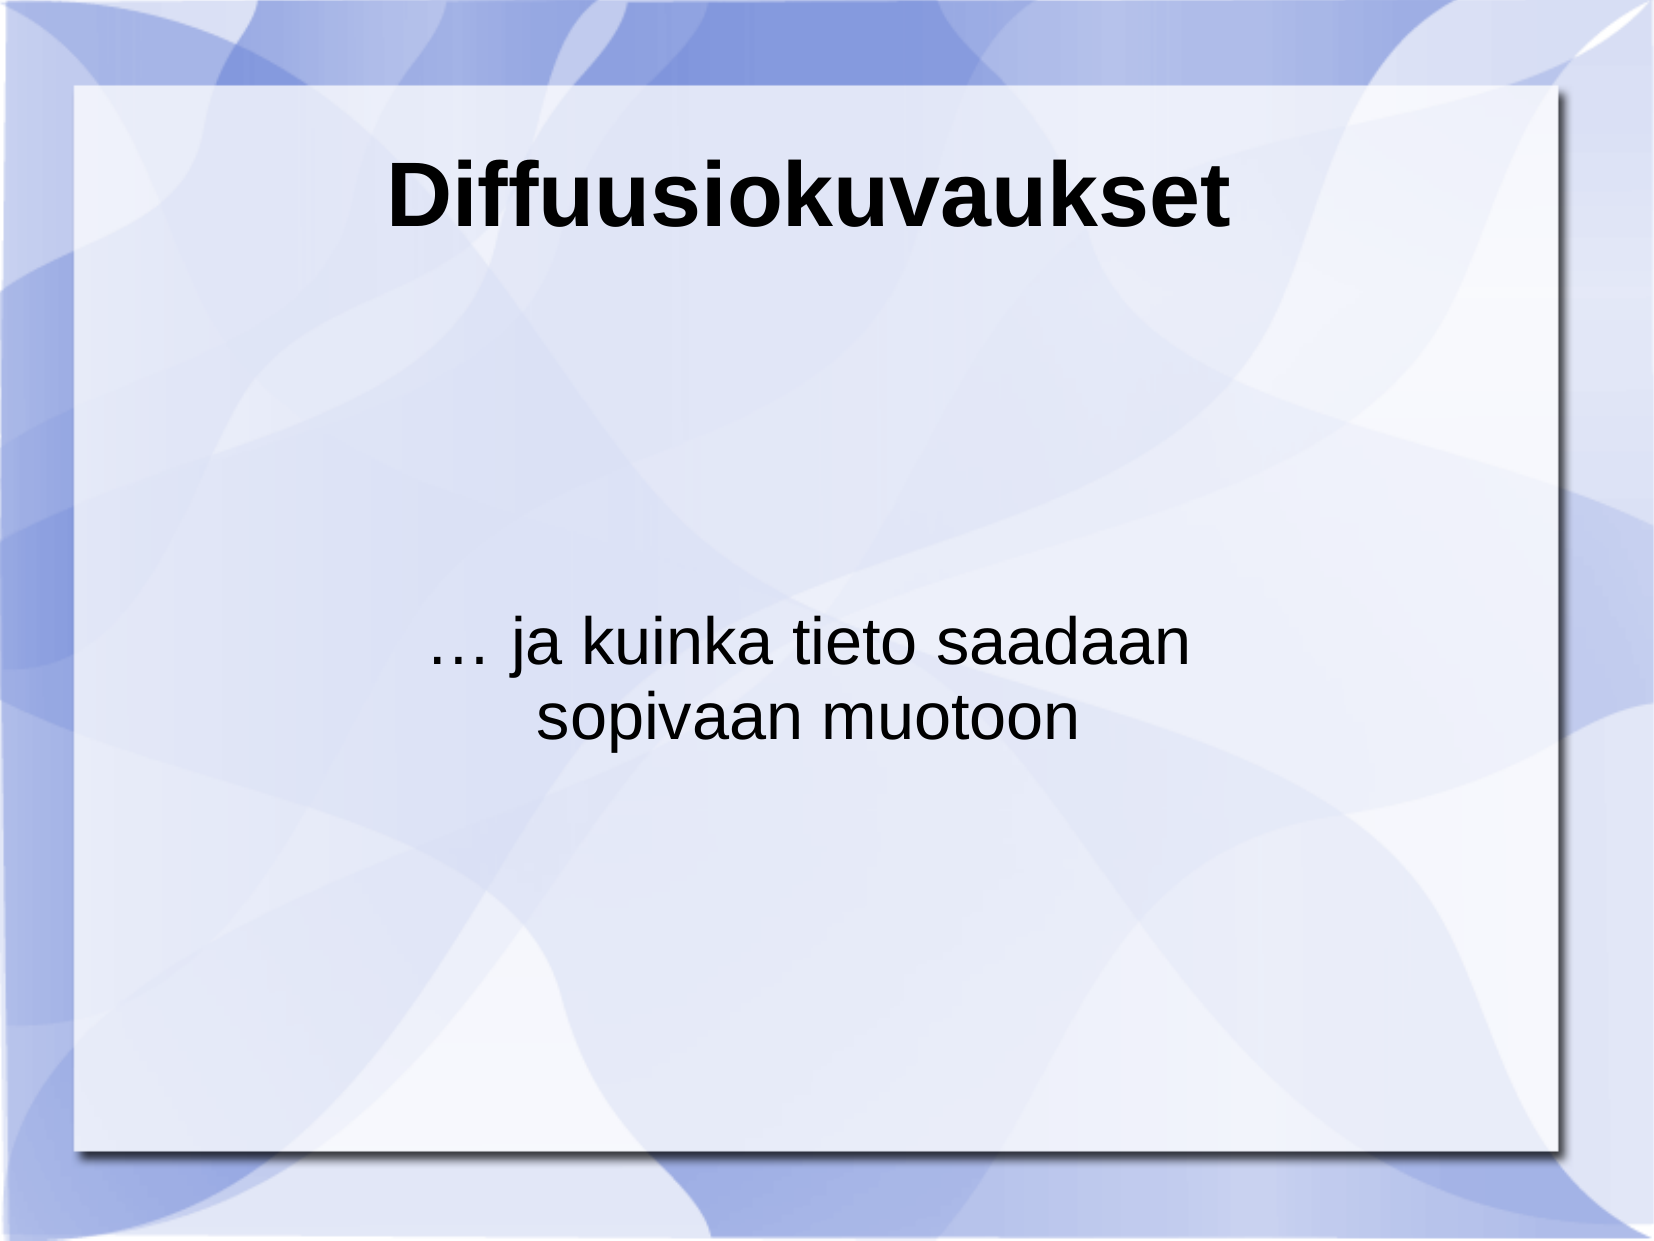

# Diffuusiokuvaukset
… ja kuinka tieto saadaan
sopivaan muotoon